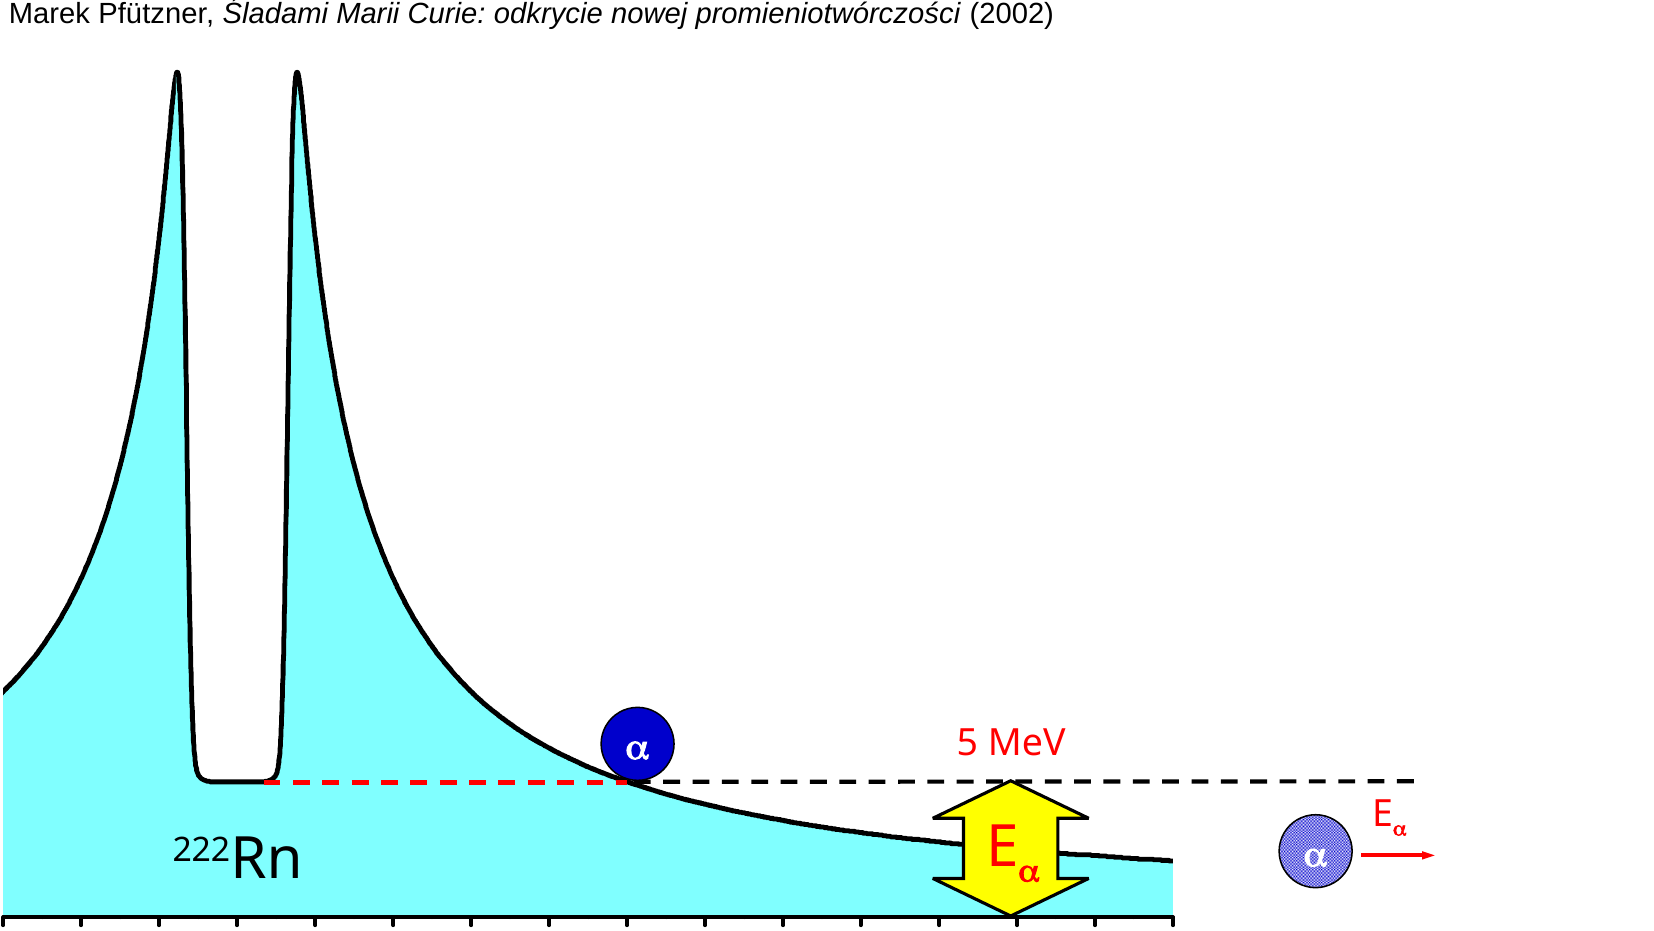

Marek Pfützner, Śladami Marii Curie: odkrycie nowej promieniotwórczości (2002)

5 MeV
 E
E
222Rn
